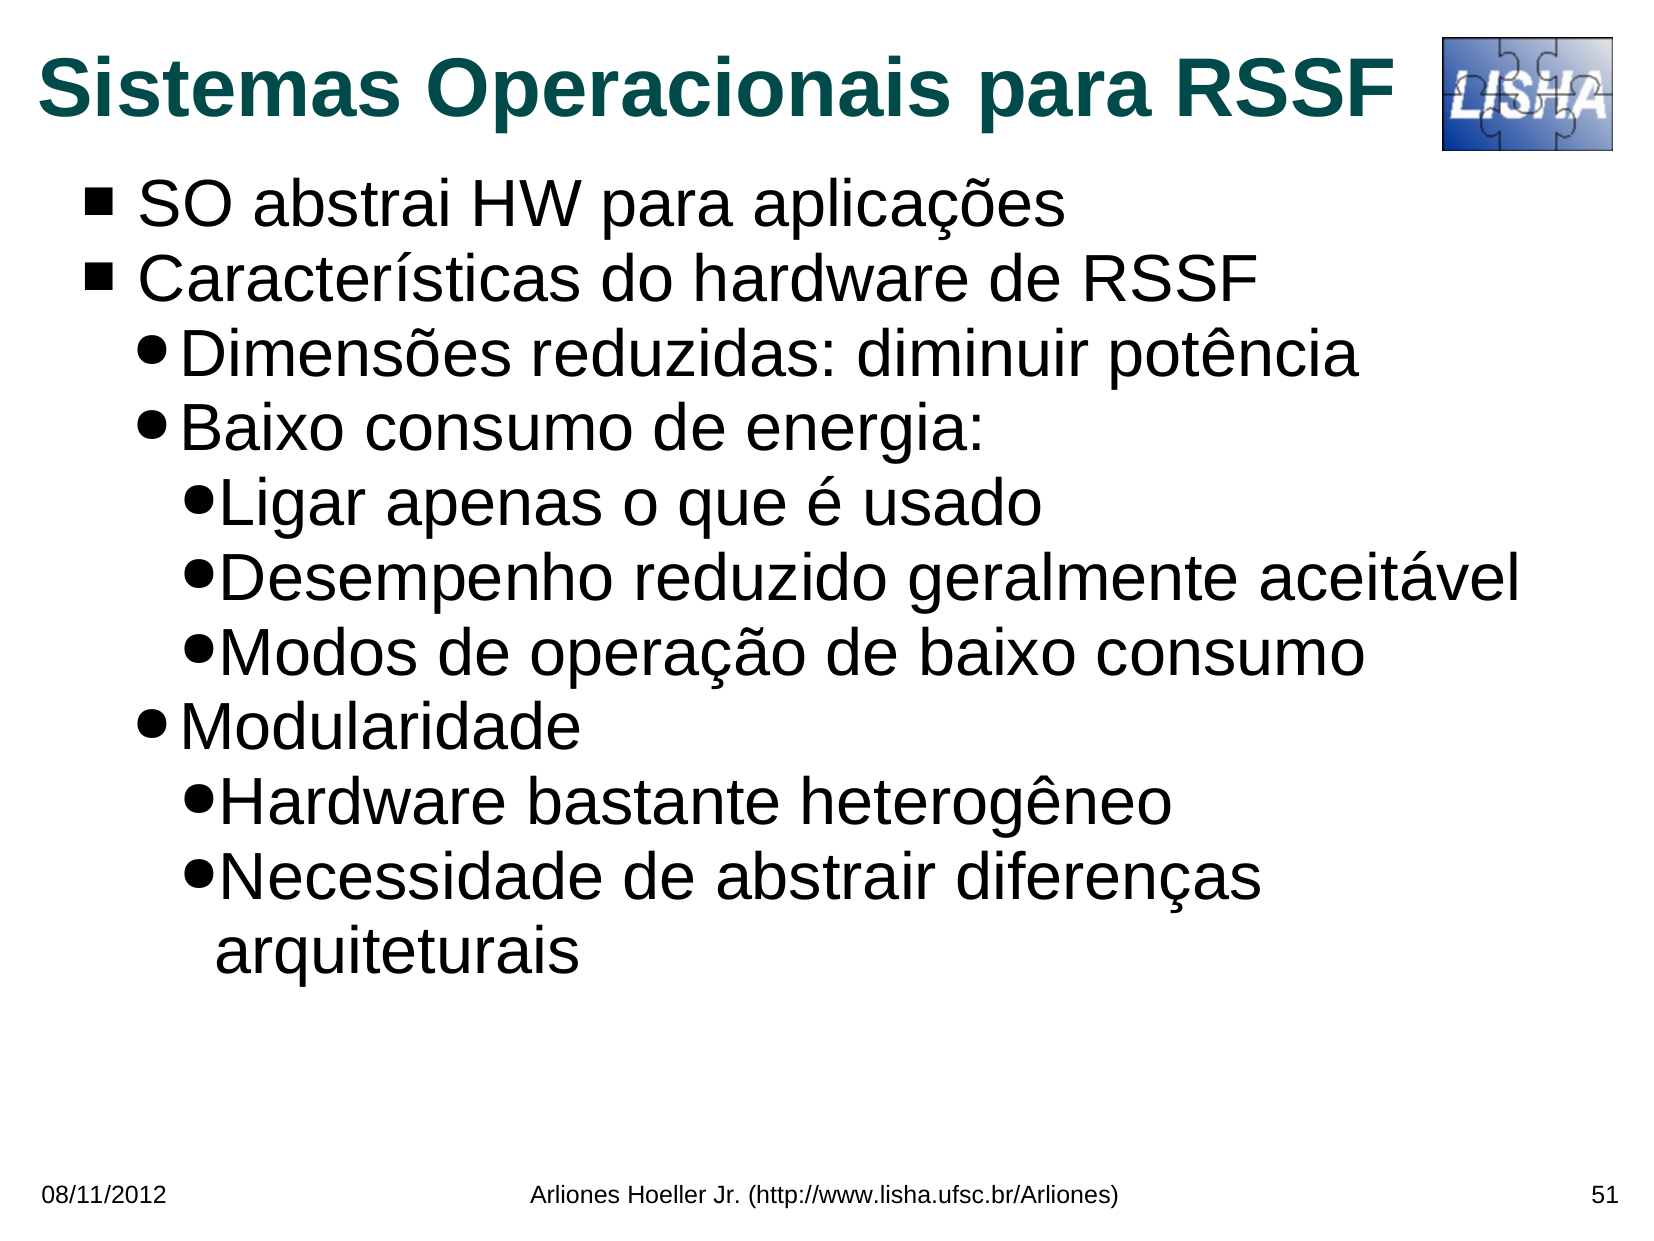

# Sistemas Operacionais para RSSF
SO abstrai HW para aplicações
Características do hardware de RSSF
Dimensões reduzidas: diminuir potência
Baixo consumo de energia:
Ligar apenas o que é usado
Desempenho reduzido geralmente aceitável
Modos de operação de baixo consumo
Modularidade
Hardware bastante heterogêneo
Necessidade de abstrair diferenças arquiteturais